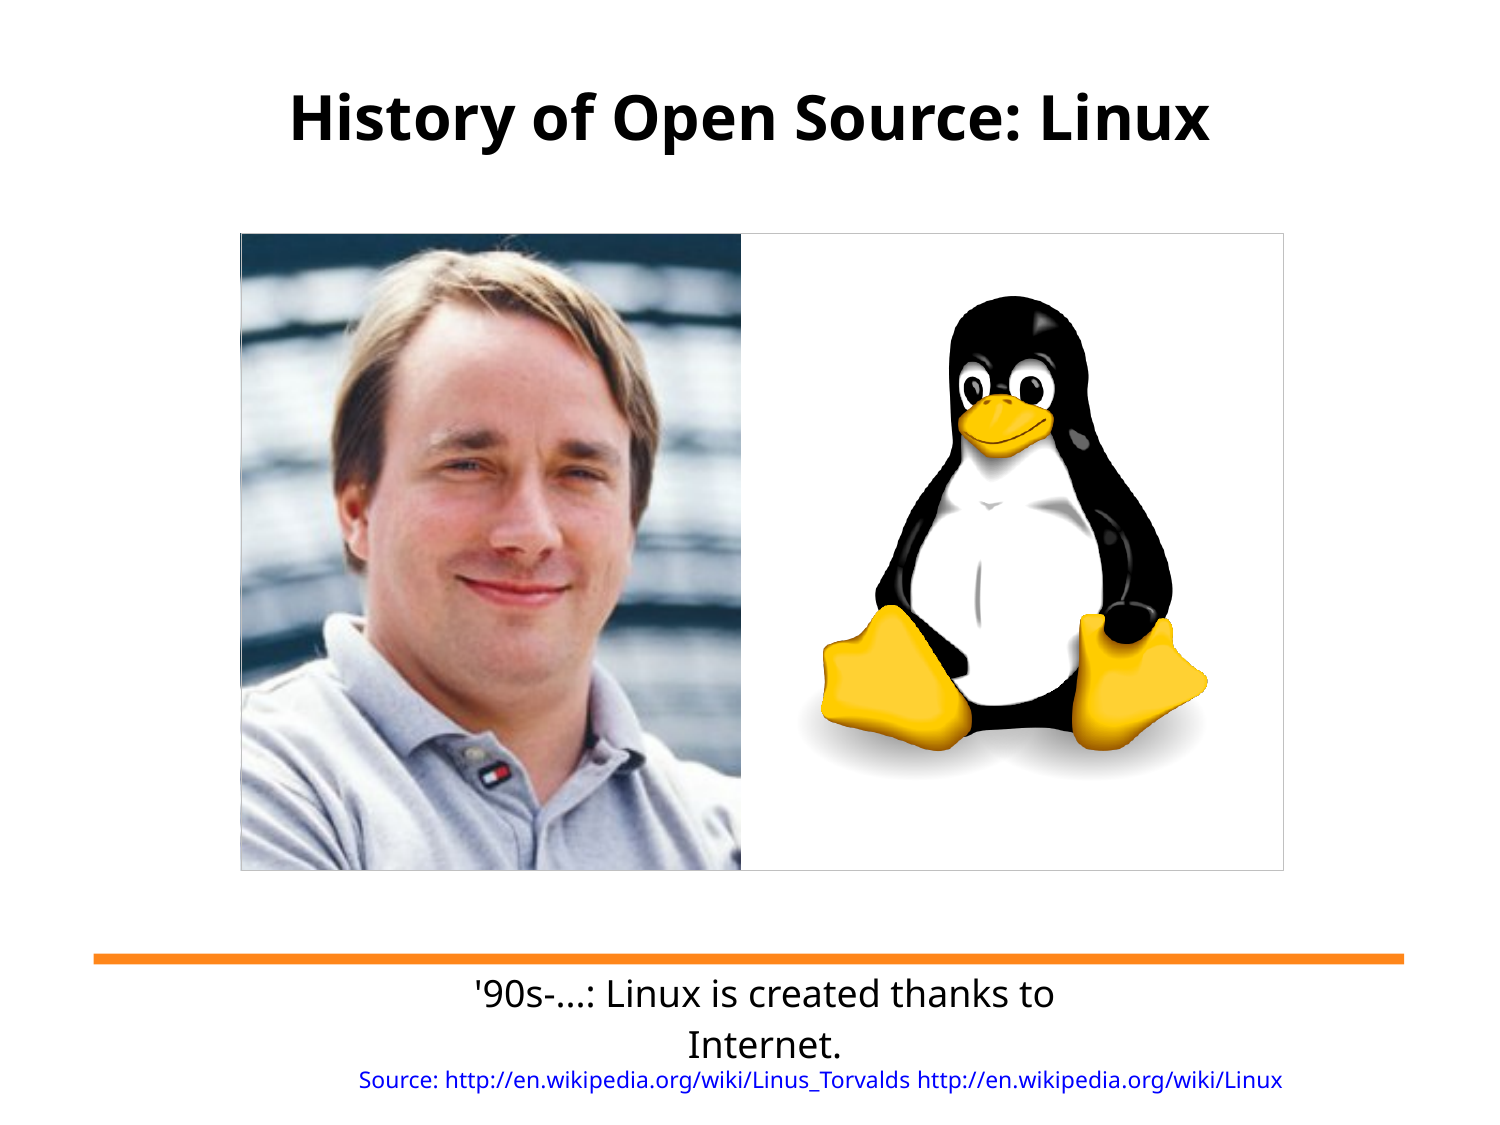

# History of Open Source: Linux
'90s-...: Linux is created thanks to Internet.
Source: http://en.wikipedia.org/wiki/Linus_Torvalds http://en.wikipedia.org/wiki/Linux